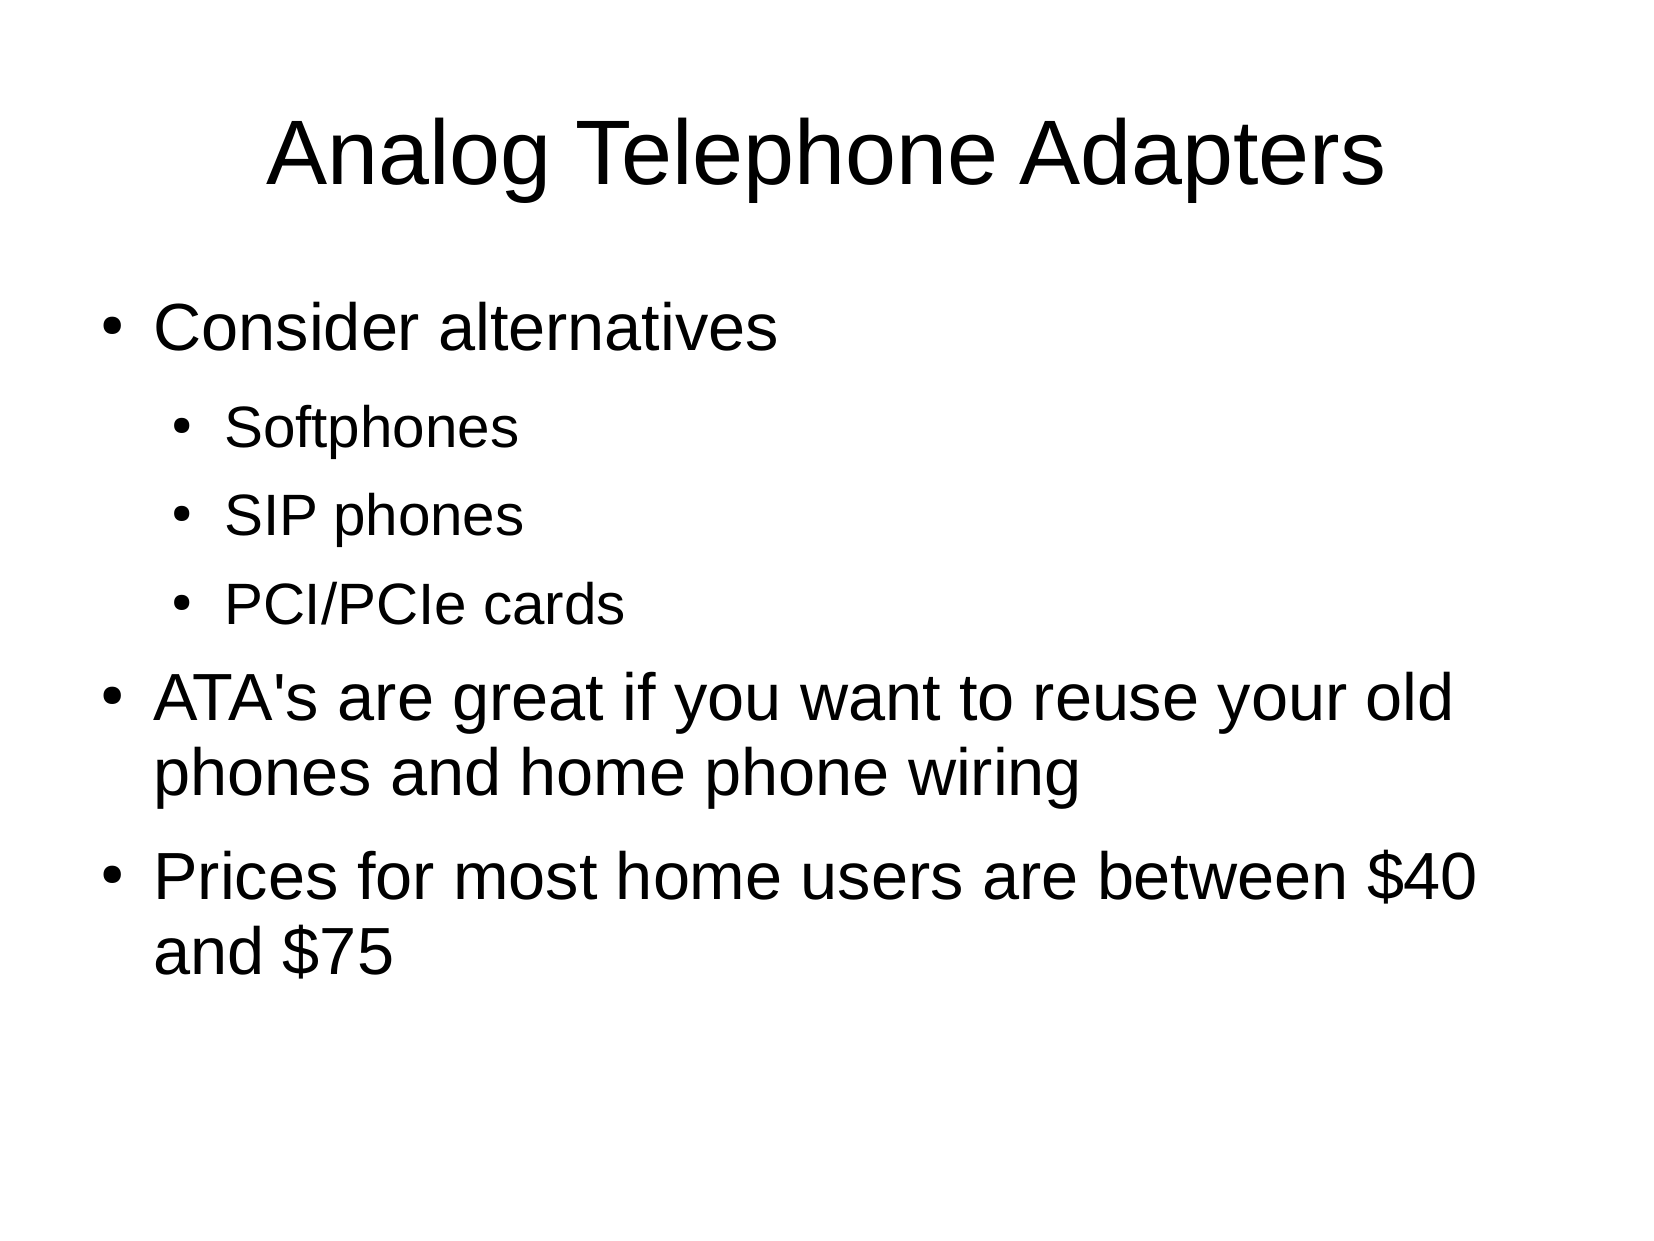

# Analog Telephone Adapters
Consider alternatives
Softphones
SIP phones
PCI/PCIe cards
ATA's are great if you want to reuse your old phones and home phone wiring
Prices for most home users are between $40 and $75